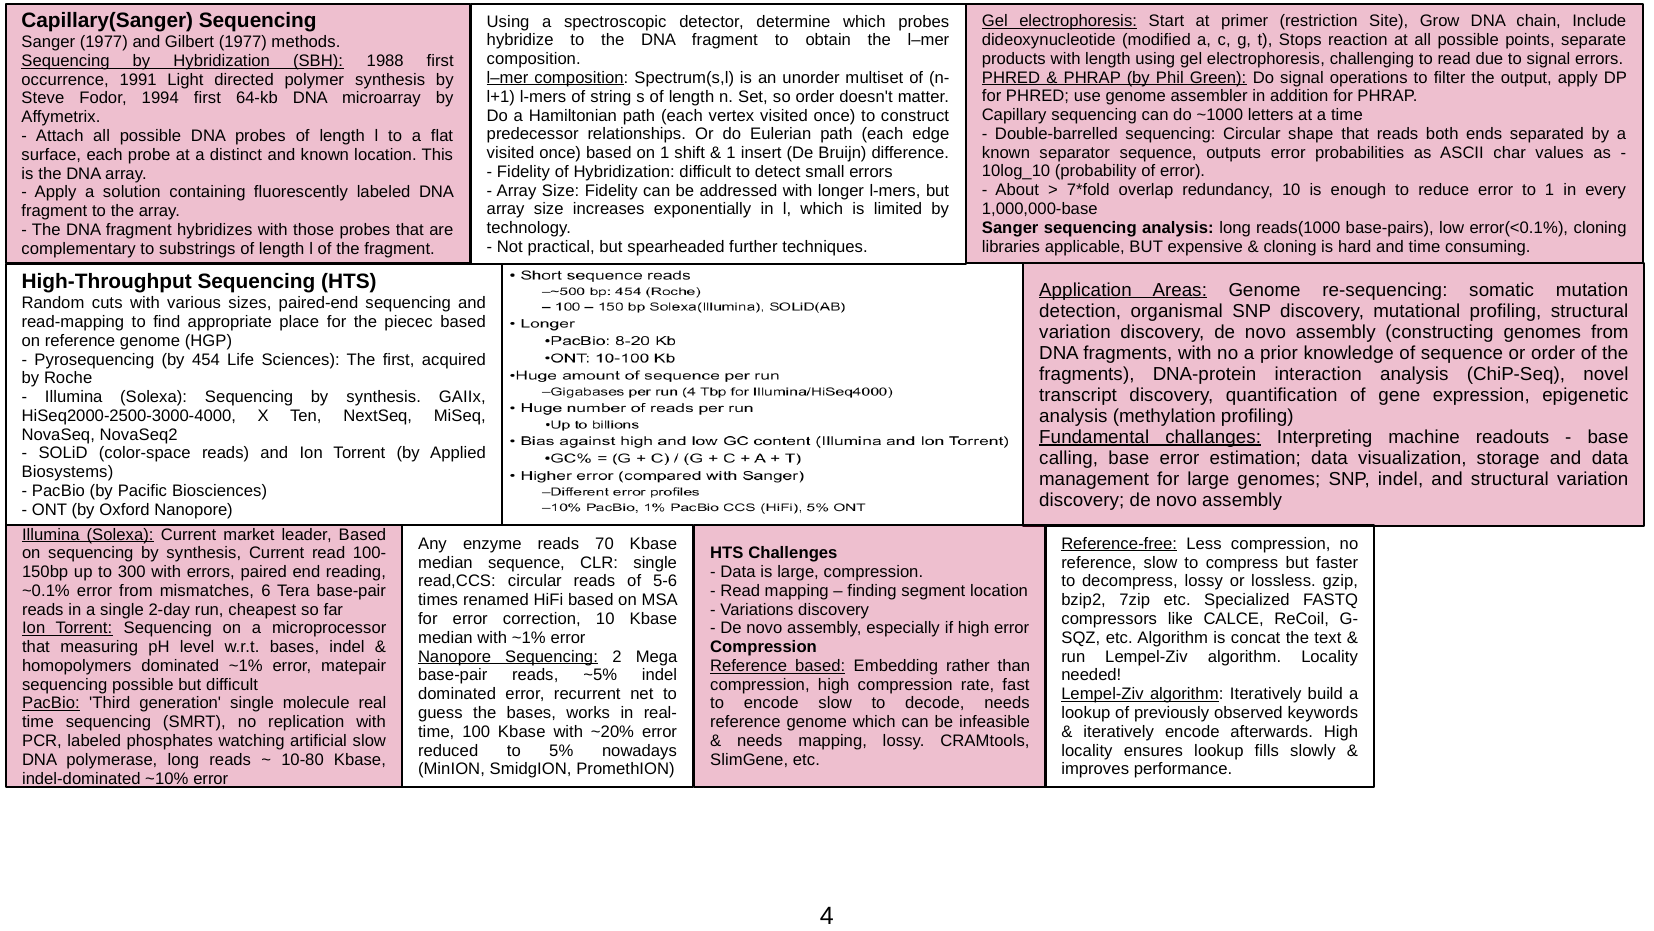

Capillary(Sanger) Sequencing
Sanger (1977) and Gilbert (1977) methods.
Sequencing by Hybridization (SBH): 1988 first occurrence, 1991 Light directed polymer synthesis by Steve Fodor, 1994 first 64-kb DNA microarray by Affymetrix.
- Attach all possible DNA probes of length l to a flat surface, each probe at a distinct and known location. This is the DNA array.
- Apply a solution containing fluorescently labeled DNA fragment to the array.
- The DNA fragment hybridizes with those probes that are complementary to substrings of length l of the fragment.
Gel electrophoresis: Start at primer (restriction Site), Grow DNA chain, Include dideoxynucleotide (modified a, c, g, t), Stops reaction at all possible points, separate products with length using gel electrophoresis, challenging to read due to signal errors.
PHRED & PHRAP (by Phil Green): Do signal operations to filter the output, apply DP for PHRED; use genome assembler in addition for PHRAP.
Capillary sequencing can do ~1000 letters at a time
- Double-barrelled sequencing: Circular shape that reads both ends separated by a known separator sequence, outputs error probabilities as ASCII char values as -10log_10 (probability of error).
- About > 7*fold overlap redundancy, 10 is enough to reduce error to 1 in every 1,000,000-base
Sanger sequencing analysis: long reads(1000 base-pairs), low error(<0.1%), cloning libraries applicable, BUT expensive & cloning is hard and time consuming.
Using a spectroscopic detector, determine which probes hybridize to the DNA fragment to obtain the l–mer composition.
l–mer composition: Spectrum(s,l) is an unorder multiset of (n-l+1) l-mers of string s of length n. Set, so order doesn't matter. Do a Hamiltonian path (each vertex visited once) to construct predecessor relationships. Or do Eulerian path (each edge visited once) based on 1 shift & 1 insert (De Bruijn) difference.
- Fidelity of Hybridization: difficult to detect small errors
- Array Size: Fidelity can be addressed with longer l-mers, but array size increases exponentially in l, which is limited by technology.
- Not practical, but spearheaded further techniques.
Application Areas: Genome re-sequencing: somatic mutation detection, organismal SNP discovery, mutational proﬁling, structural variation discovery, de novo assembly (constructing genomes from DNA fragments, with no a prior knowledge of sequence or order of the fragments), DNA-protein interaction analysis (ChiP-Seq), novel transcript discovery, quantiﬁcation of gene expression, epigenetic analysis (methylation proﬁling)
Fundamental challanges: Interpreting machine readouts - base calling, base error estimation; data visualization, storage and data management for large genomes; SNP, indel, and structural variation discovery; de novo assembly
High-Throughput Sequencing (HTS)
Random cuts with various sizes, paired-end sequencing and read-mapping to find appropriate place for the piecec based on reference genome (HGP)
- Pyrosequencing (by 454 Life Sciences): The first, acquired by Roche
- Illumina (Solexa): Sequencing by synthesis. GAIIx, HiSeq2000-2500-3000-4000, X Ten, NextSeq, MiSeq, NovaSeq, NovaSeq2
- SOLiD (color-space reads) and Ion Torrent (by Applied Biosystems)
- PacBio (by Pacific Biosciences)
- ONT (by Oxford Nanopore)
Illumina (Solexa): Current market leader, Based on sequencing by synthesis, Current read 100-150bp up to 300 with errors, paired end reading, ~0.1% error from mismatches, 6 Tera base-pair reads in a single 2-day run, cheapest so far
Ion Torrent: Sequencing on a microprocessor that measuring pH level w.r.t. bases, indel & homopolymers dominated ~1% error, matepair sequencing possible but difficult
PacBio: 'Third generation' single molecule real time sequencing (SMRT), no replication with PCR, labeled phosphates watching artificial slow DNA polymerase, long reads ~ 10-80 Kbase, indel-dominated ~10% error
Any enzyme reads 70 Kbase median sequence, CLR: single read,CCS: circular reads of 5-6 times renamed HiFi based on MSA for error correction, 10 Kbase median with ~1% error
Nanopore Sequencing: 2 Mega base-pair reads, ~5% indel dominated error, recurrent net to guess the bases, works in real-time, 100 Kbase with ~20% error reduced to 5% nowadays (MinION, SmidgION, PromethION)
HTS Challenges
- Data is large, compression.
- Read mapping – finding segment location
- Variations discovery
- De novo assembly, especially if high error
Compression
Reference based: Embedding rather than compression, high compression rate, fast to encode slow to decode, needs reference genome which can be infeasible & needs mapping, lossy. CRAMtools, SlimGene, etc.
Reference-free: Less compression, no reference, slow to compress but faster to decompress, lossy or lossless. gzip, bzip2, 7zip etc. Specialized FASTQ compressors like CALCE, ReCoil, G-SQZ, etc. Algorithm is concat the text & run Lempel-Ziv algorithm. Locality needed!
Lempel-Ziv algorithm: Iteratively build a lookup of previously observed keywords & iteratively encode afterwards. High locality ensures lookup fills slowly & improves performance.